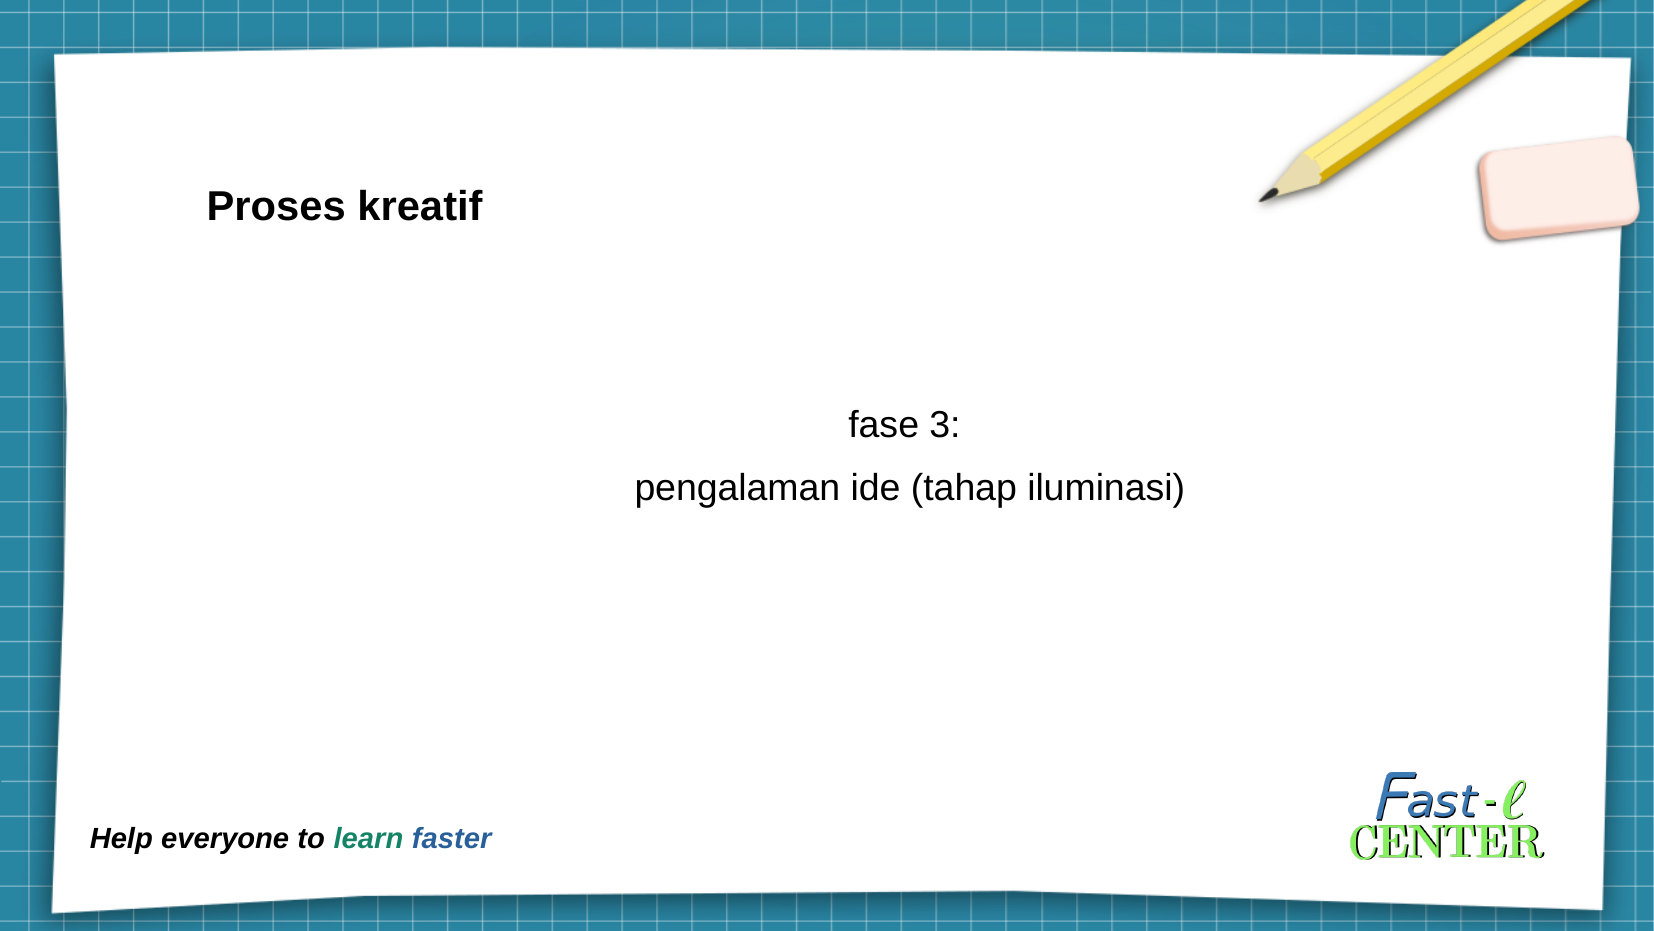

Proses kreatif
fase 3:
pengalaman ide (tahap iluminasi)
Help everyone to learn faster